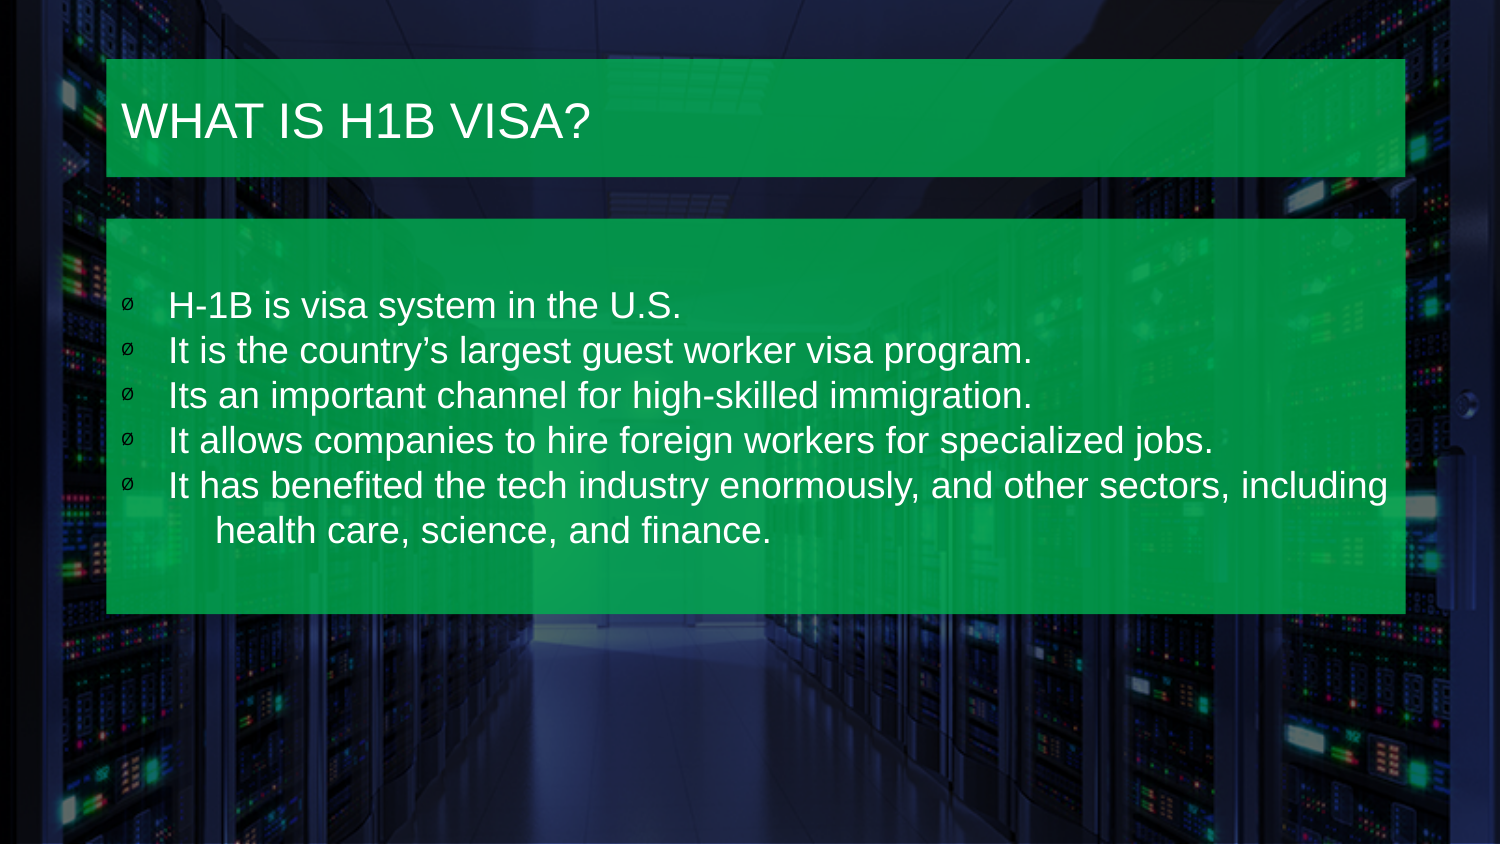

WHAT IS H1B VISA?
H-1B is visa system in the U.S.
It is the country’s largest guest worker visa program.
Its an important channel for high-skilled immigration.
It allows companies to hire foreign workers for specialized jobs.
It has benefited the tech industry enormously, and other sectors, including health care, science, and finance.